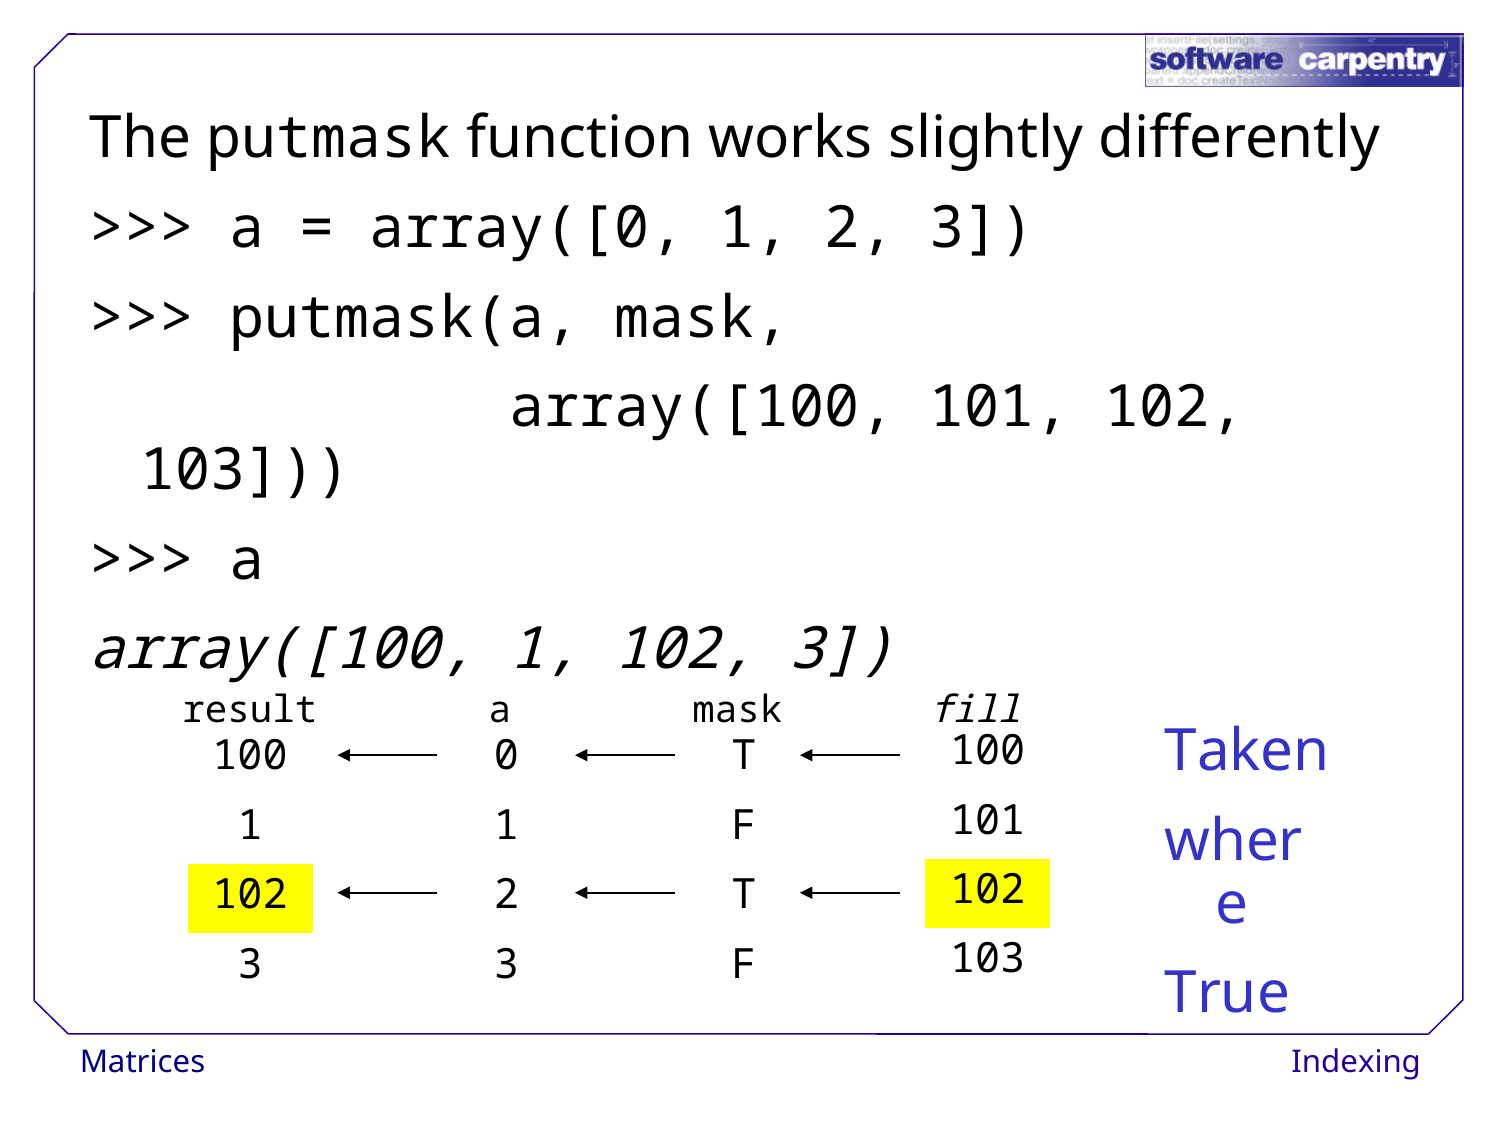

# The putmask function works slightly differently
>>> a = array([0, 1, 2, 3])
>>> putmask(a, mask,
 array([100, 101, 102, 103]))
>>> a
array([100, 1, 102, 3])
result
a
mask
fill
Taken
where
True
| 100 |
| --- |
| 101 |
| 102 |
| 103 |
| 100 |
| --- |
| 1 |
| 102 |
| 3 |
| 0 |
| --- |
| 1 |
| 2 |
| 3 |
| T |
| --- |
| F |
| T |
| F |